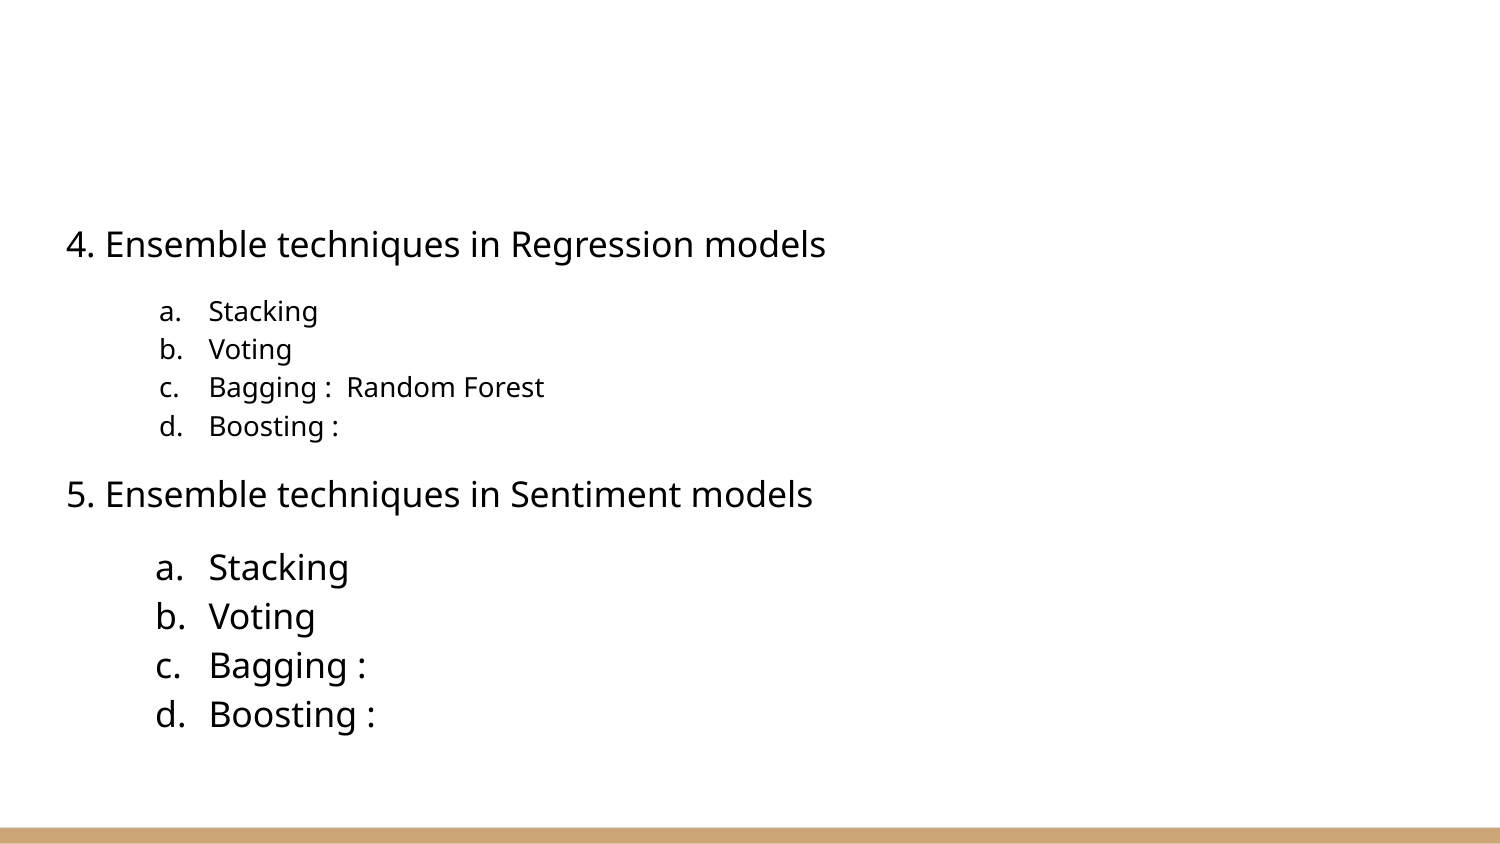

#
4. Ensemble techniques in Regression models
Stacking
Voting
Bagging : Random Forest
Boosting :
5. Ensemble techniques in Sentiment models
Stacking
Voting
Bagging :
Boosting :